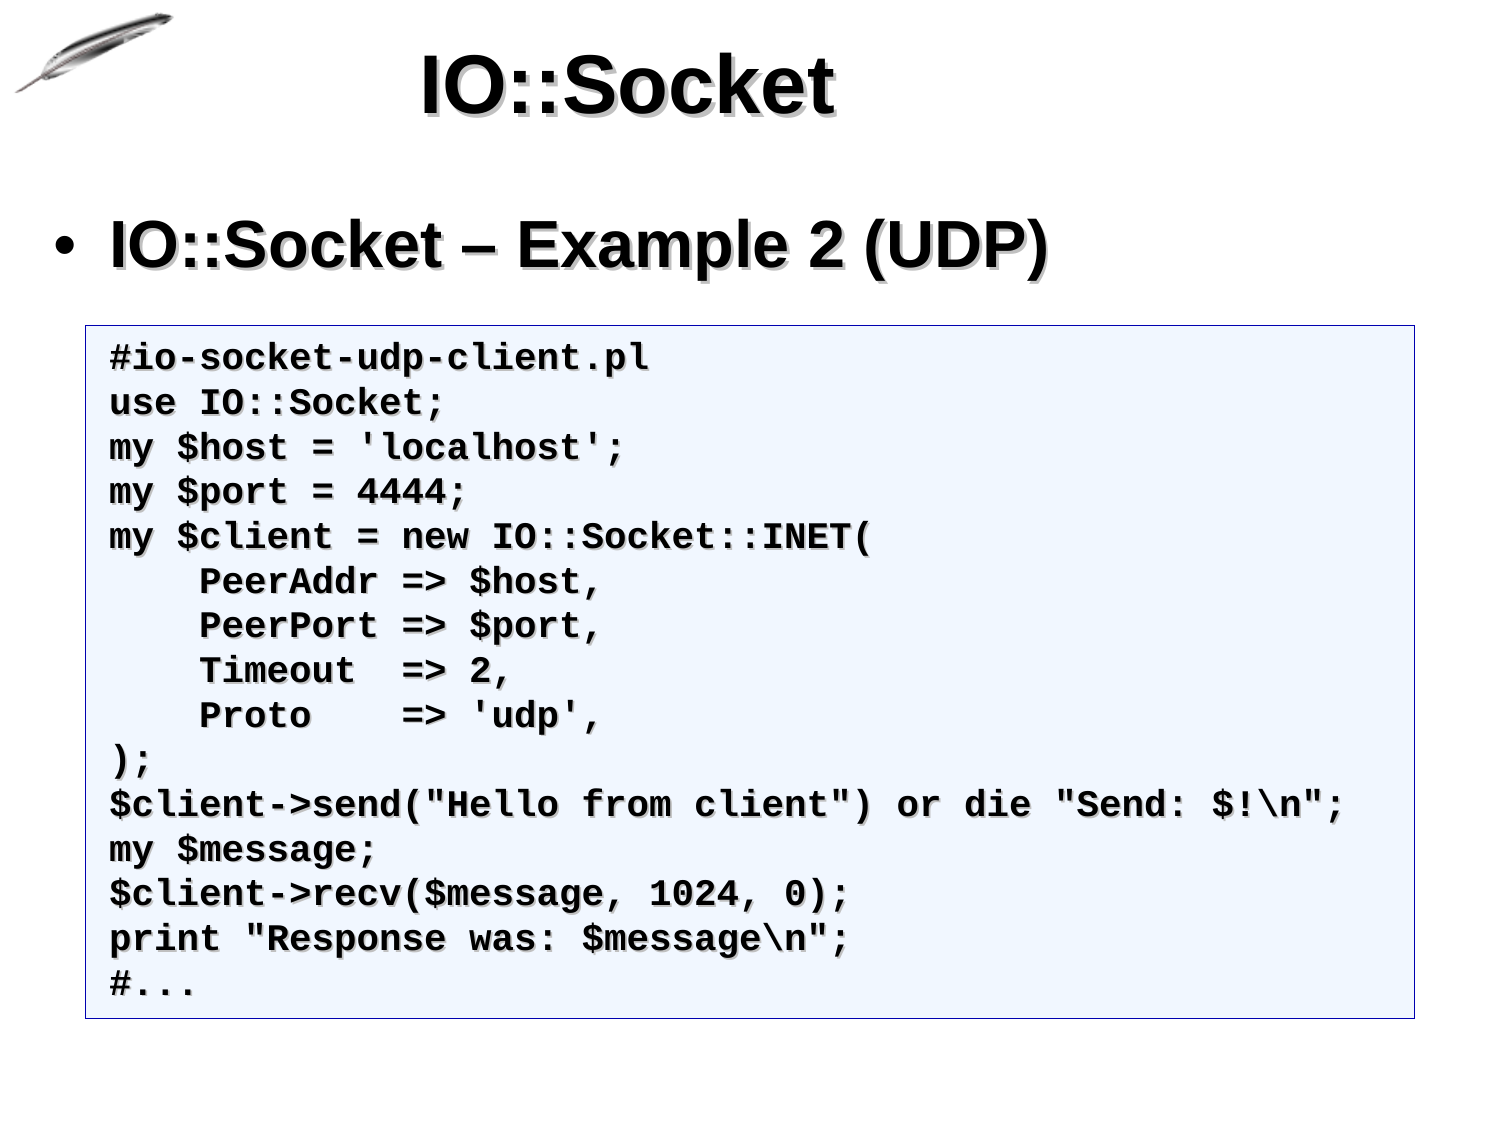

# IO::Socket
IO::Socket – Example 2 (UDP)
#io-socket-udp-client.pl
use IO::Socket;
my $host = 'localhost';
my $port = 4444;
my $client = new IO::Socket::INET(
 PeerAddr => $host,
 PeerPort => $port,
 Timeout => 2,
 Proto => 'udp',
);
$client->send("Hello from client") or die "Send: $!\n";
my $message;
$client->recv($message, 1024, 0);
print "Response was: $message\n";
#...